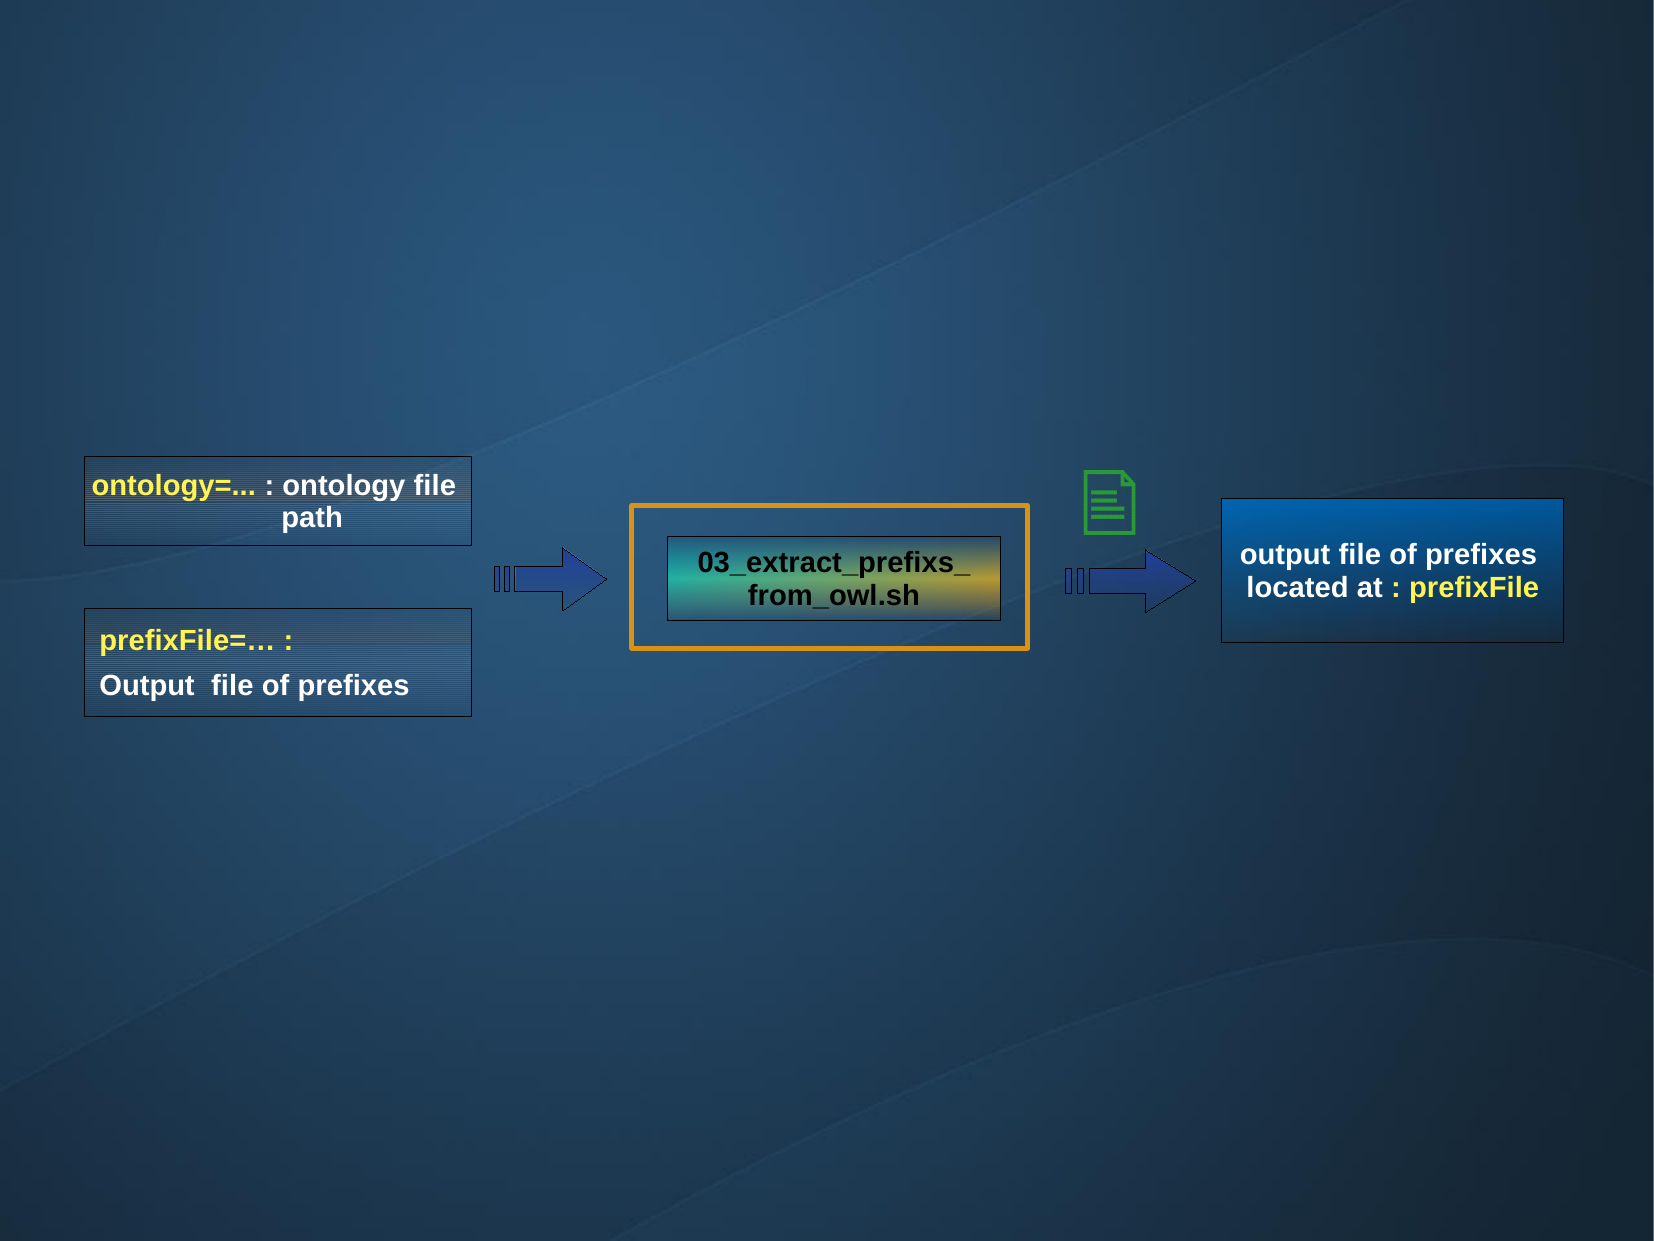

ontology=... : ontology file
 path
output file of prefixes
located at : prefixFile
03_extract_prefixs_
from_owl.sh
prefixFile=… :
Output file of prefixes